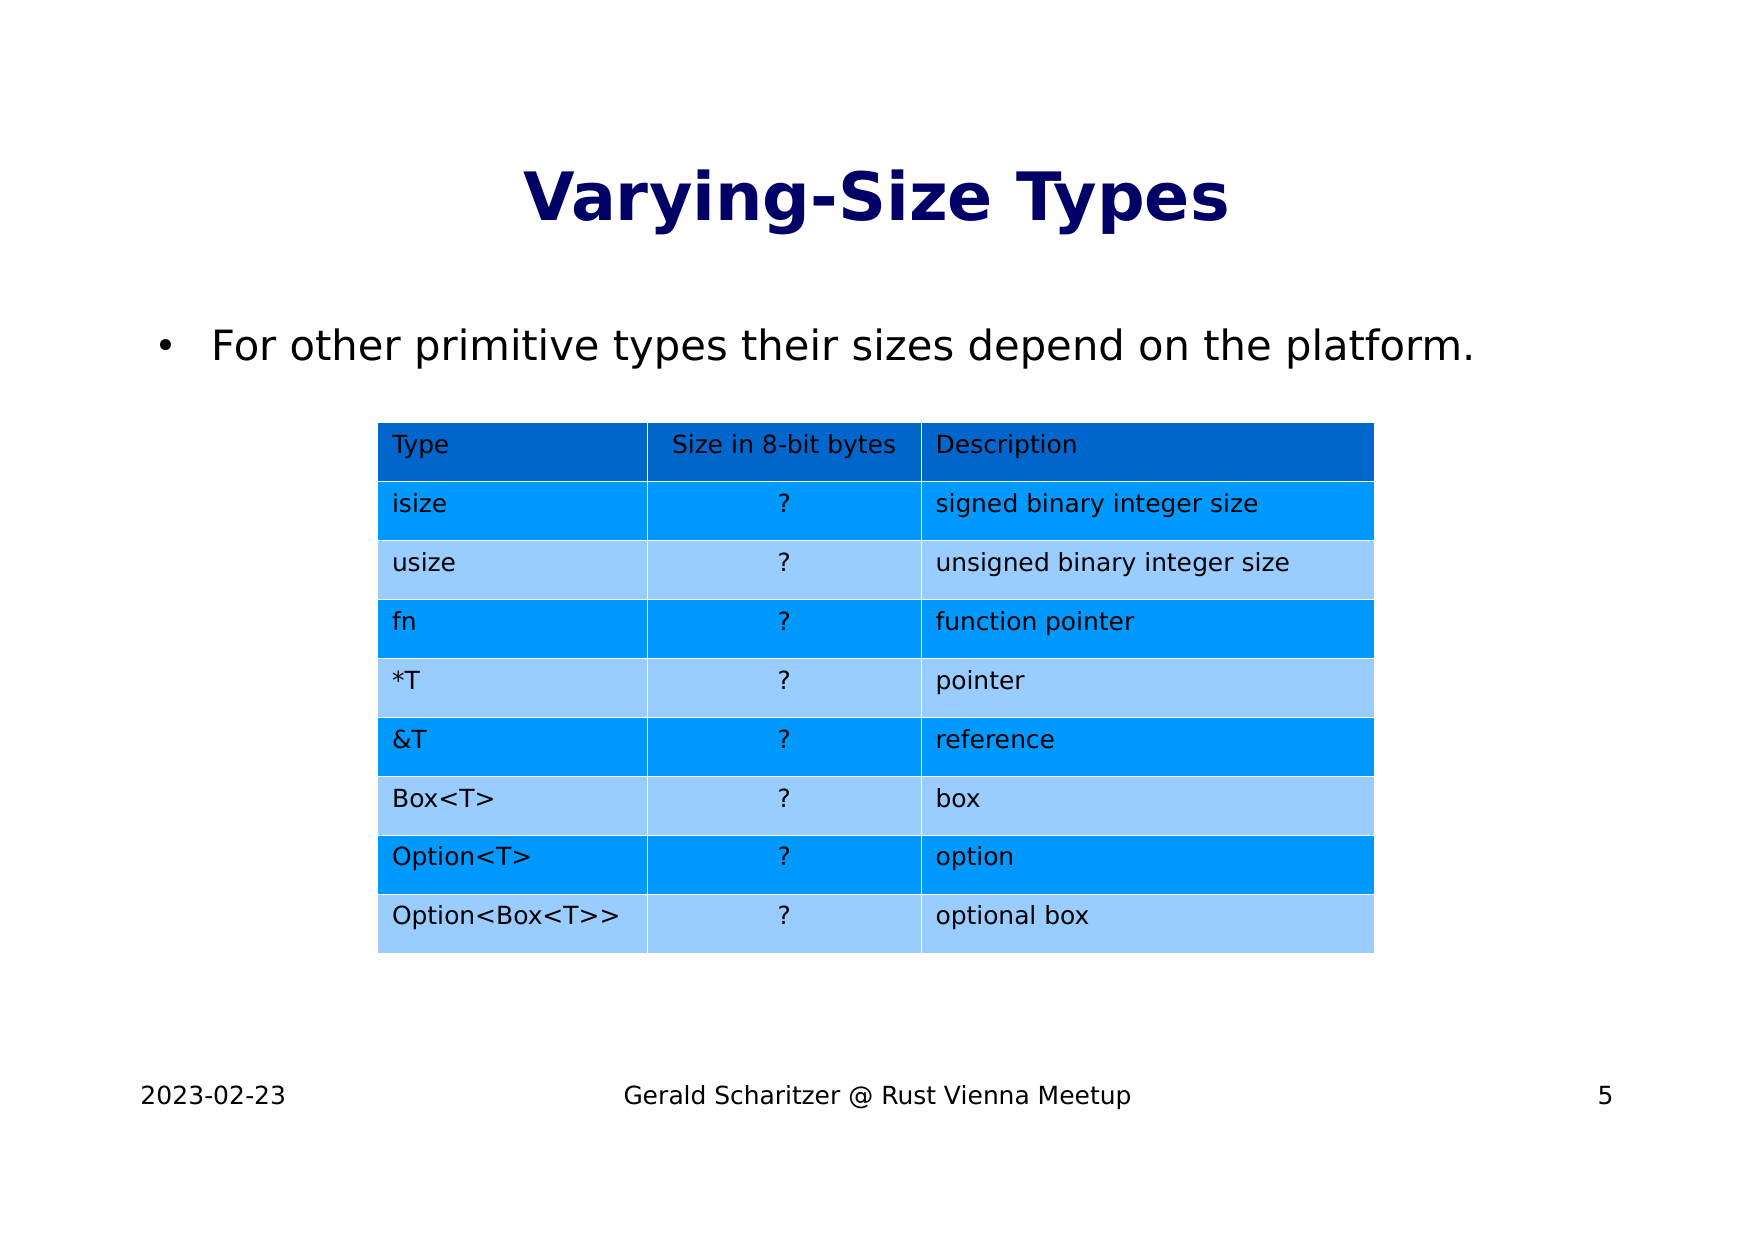

# Varying-Size Types
For other primitive types their sizes depend on the platform.
| Type | Size in 8-bit bytes | Description |
| --- | --- | --- |
| isize | ? | signed binary integer size |
| usize | ? | unsigned binary integer size |
| fn | ? | function pointer |
| \*T | ? | pointer |
| &T | ? | reference |
| Box<T> | ? | box |
| Option<T> | ? | option |
| Option<Box<T>> | ? | optional box |
2023-02-23
Gerald Scharitzer @ Rust Vienna Meetup
5